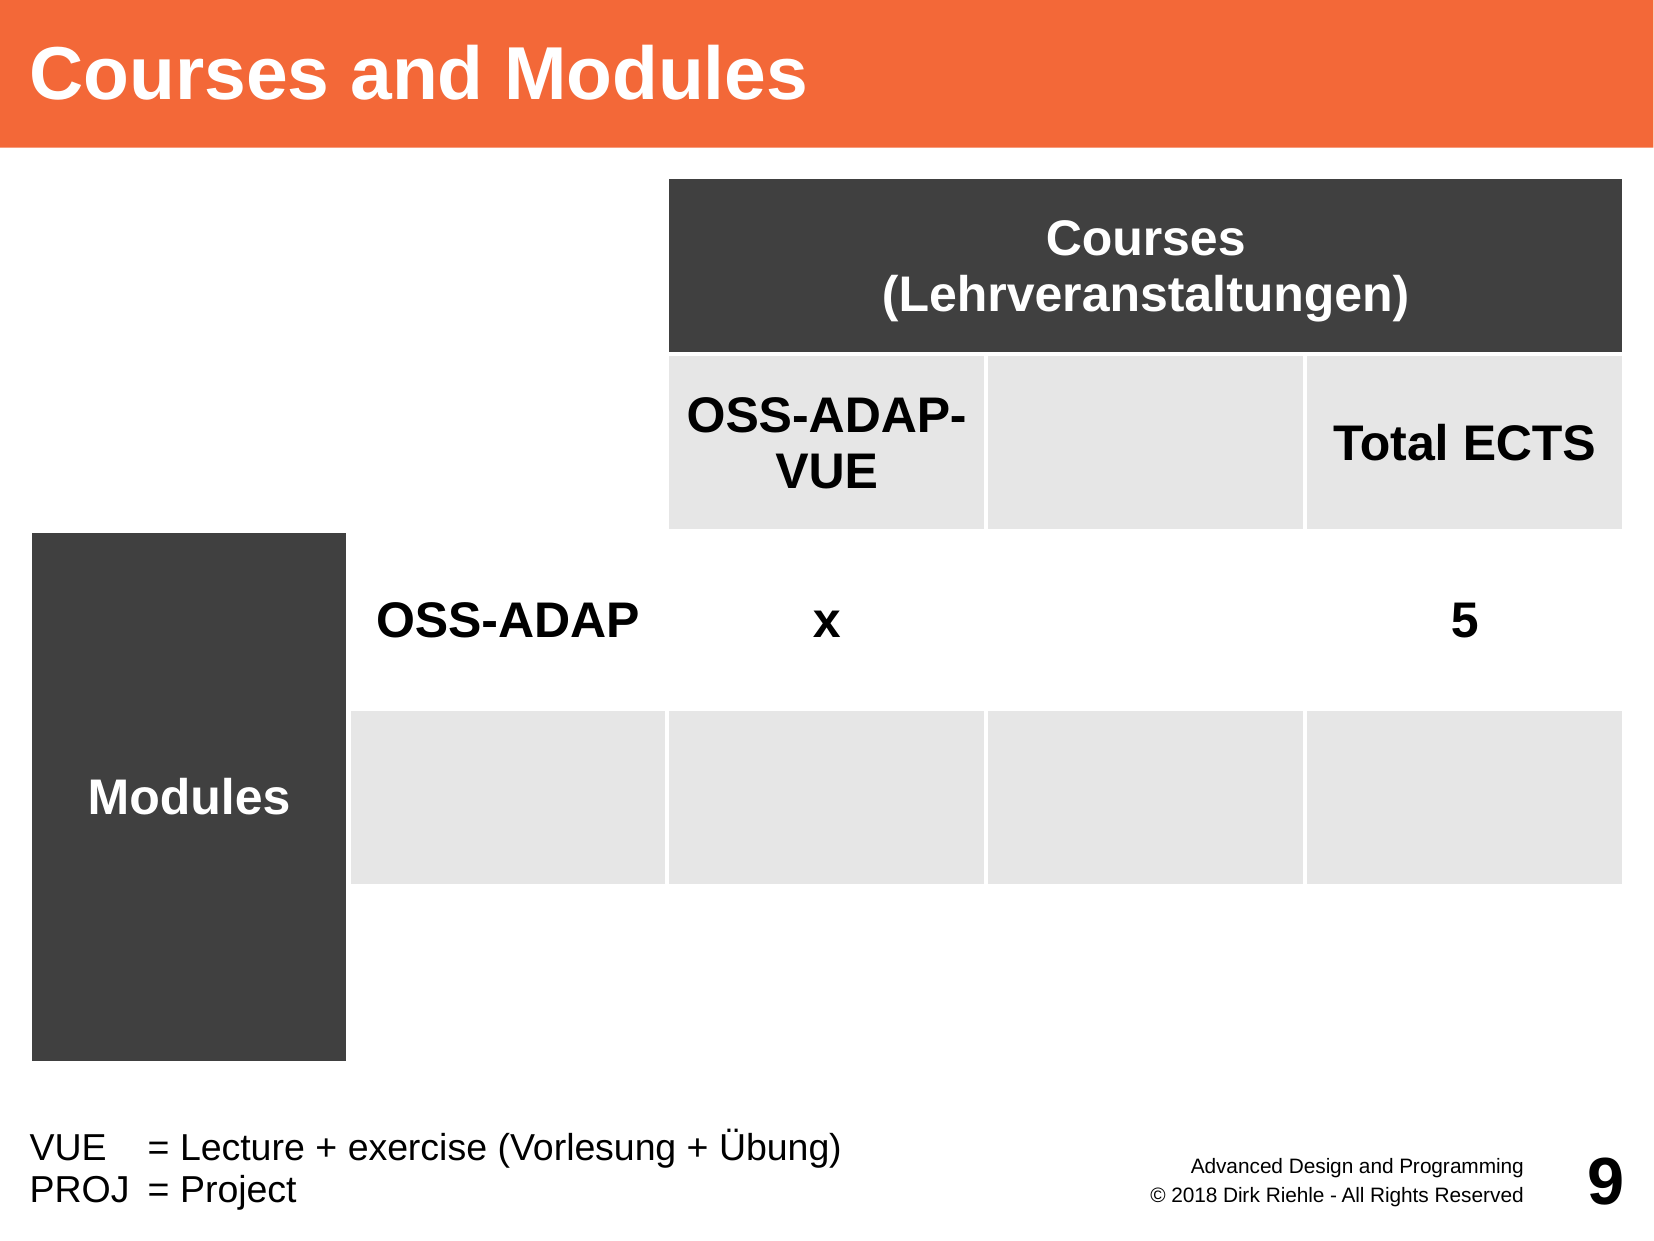

# Courses and Modules
NYT can be taken as
5 ECTS VL + UE
5 ECTS Seminar
10 ECTS VL + UE
10 ECTS Project
In various degree programs
Also as a Schlüsselqualifikation
| | | Courses (Lehrveranstaltungen) | | |
| --- | --- | --- | --- | --- |
| | | OSS-ADAP-VUE | | Total ECTS |
| Modules | OSS-ADAP | x | | 5 |
| | | | | |
| | | | | |
VUE 	= Lecture + exercise (Vorlesung + Übung)
PROJ 	= Project
Advanced Design and Programming
9
© 2018 Dirk Riehle - All Rights Reserved